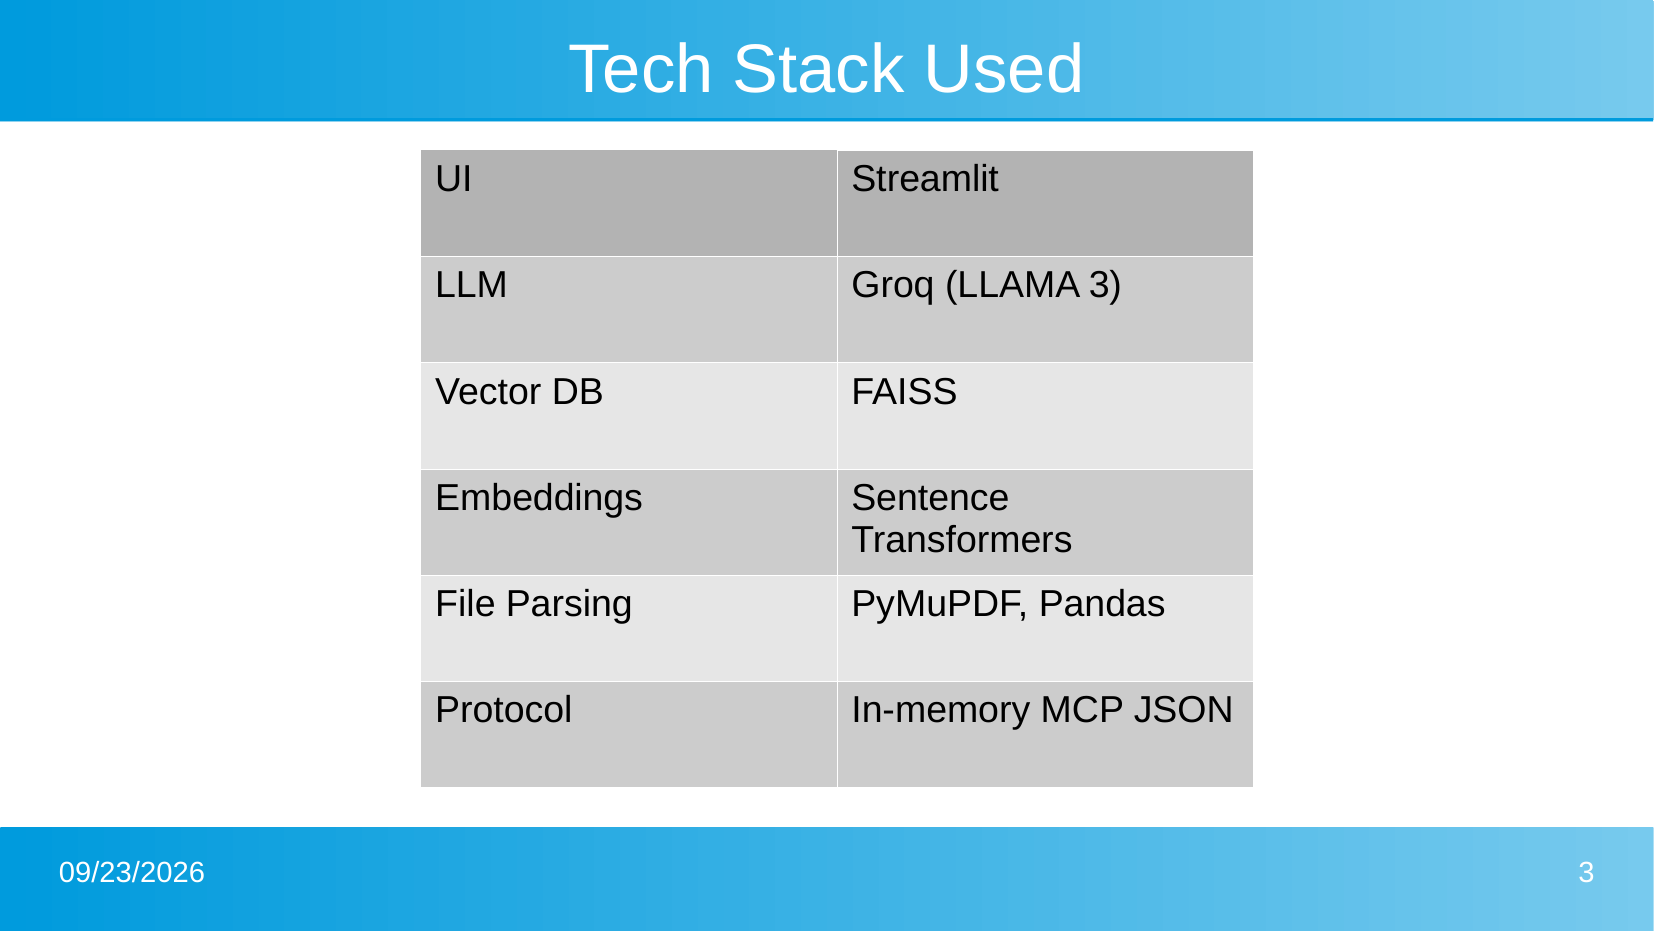

# Tech Stack Used
| UI | Streamlit |
| --- | --- |
| LLM | Groq (LLAMA 3) |
| Vector DB | FAISS |
| Embeddings | Sentence Transformers |
| File Parsing | PyMuPDF, Pandas |
| Protocol | In-memory MCP JSON |
3